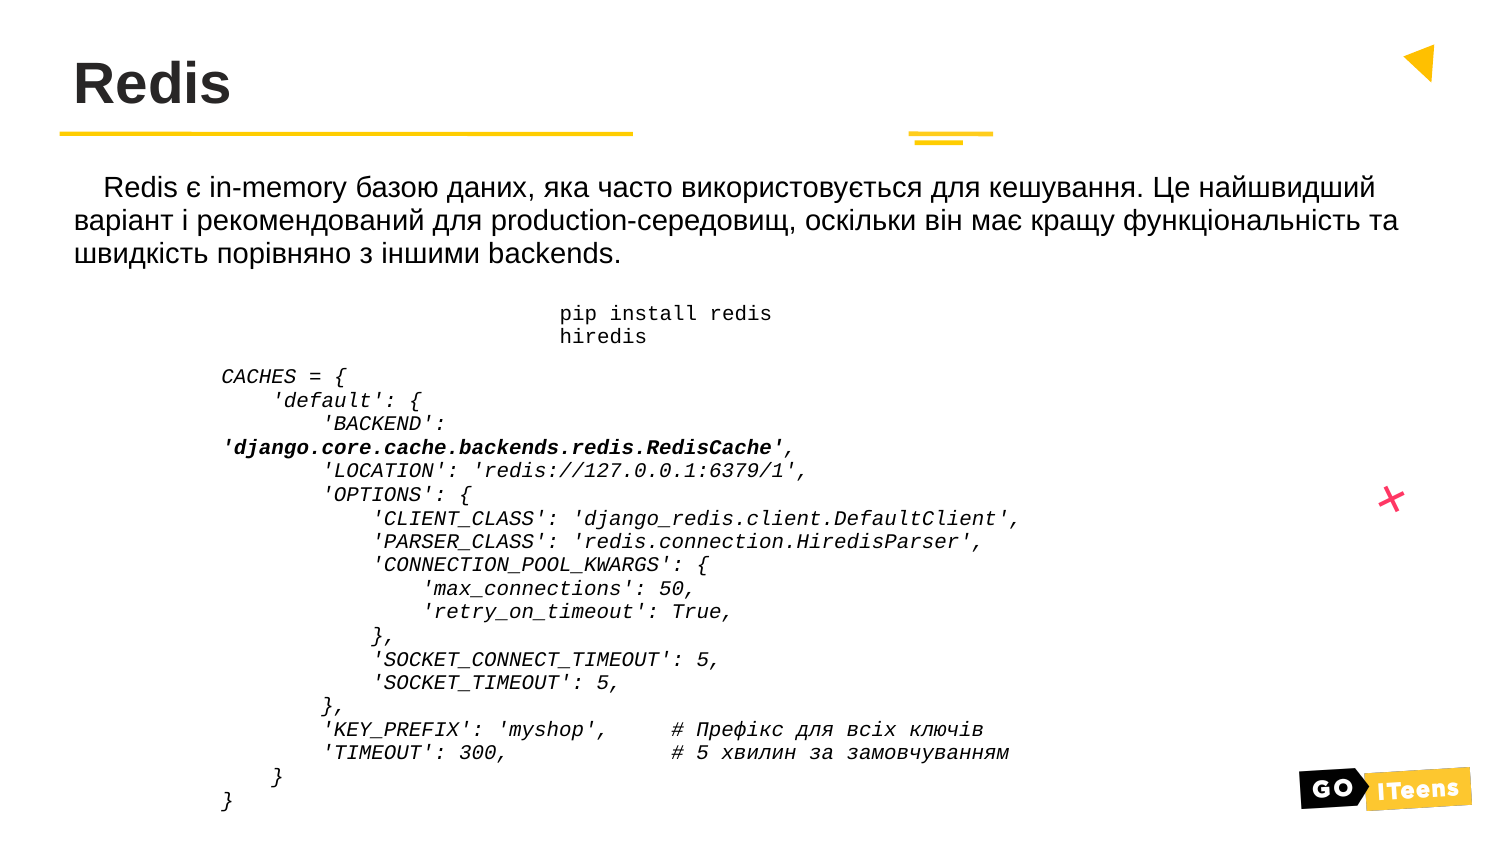

Redis
+
Redis є in-memory базою даних, яка часто використовується для кешування. Це найшвидший варіант і рекомендований для production-середовищ, оскільки він має кращу функціональність та швидкість порівняно з іншими backends.
pip install redis hiredis
CACHES = {
 'default': {
 'BACKEND': 'django.core.cache.backends.redis.RedisCache',
 'LOCATION': 'redis://127.0.0.1:6379/1',
 'OPTIONS': {
 'CLIENT_CLASS': 'django_redis.client.DefaultClient',
 'PARSER_CLASS': 'redis.connection.HiredisParser',
 'CONNECTION_POOL_KWARGS': {
 'max_connections': 50,
 'retry_on_timeout': True,
 },
 'SOCKET_CONNECT_TIMEOUT': 5,
 'SOCKET_TIMEOUT': 5,
 },
 'KEY_PREFIX': 'myshop', 	# Префікс для всіх ключів
 'TIMEOUT': 300, 	# 5 хвилин за замовчуванням
 }
}